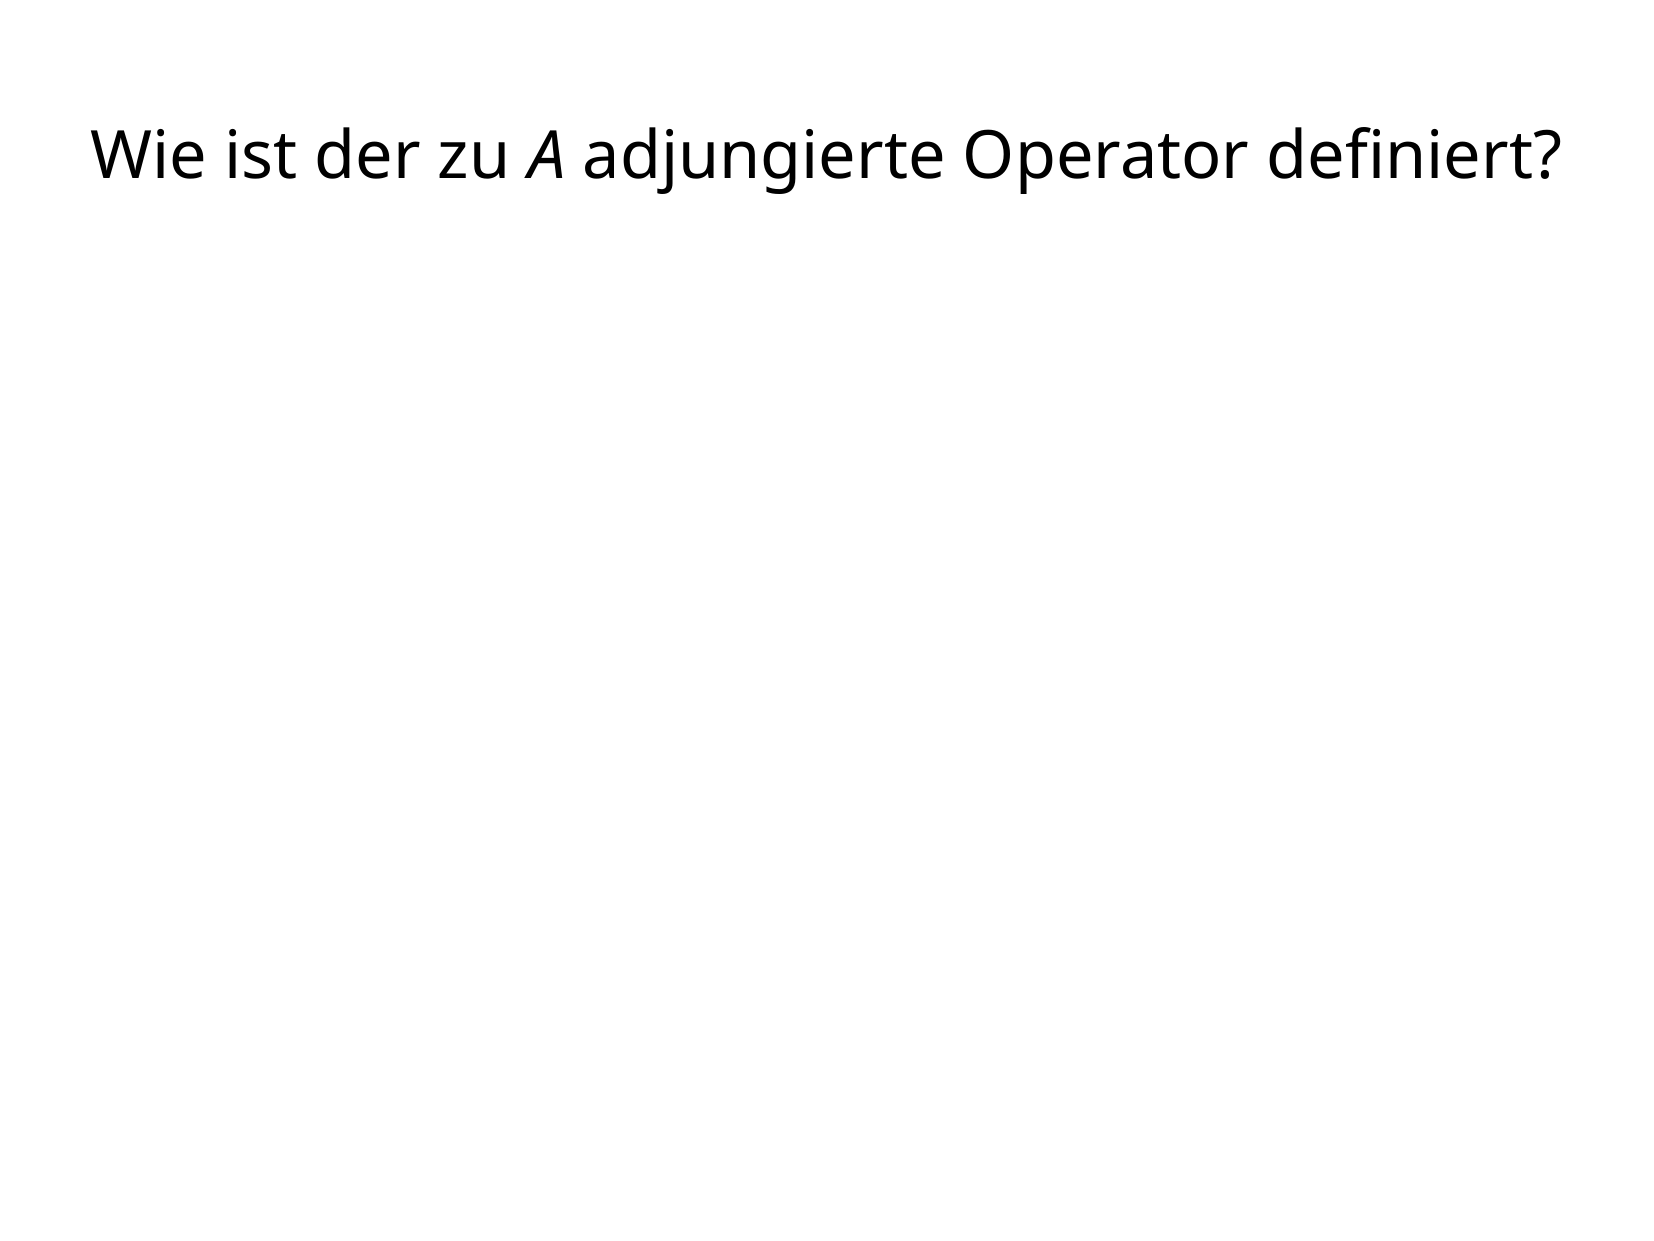

# Wie ist der zu A adjungierte Operator definiert?